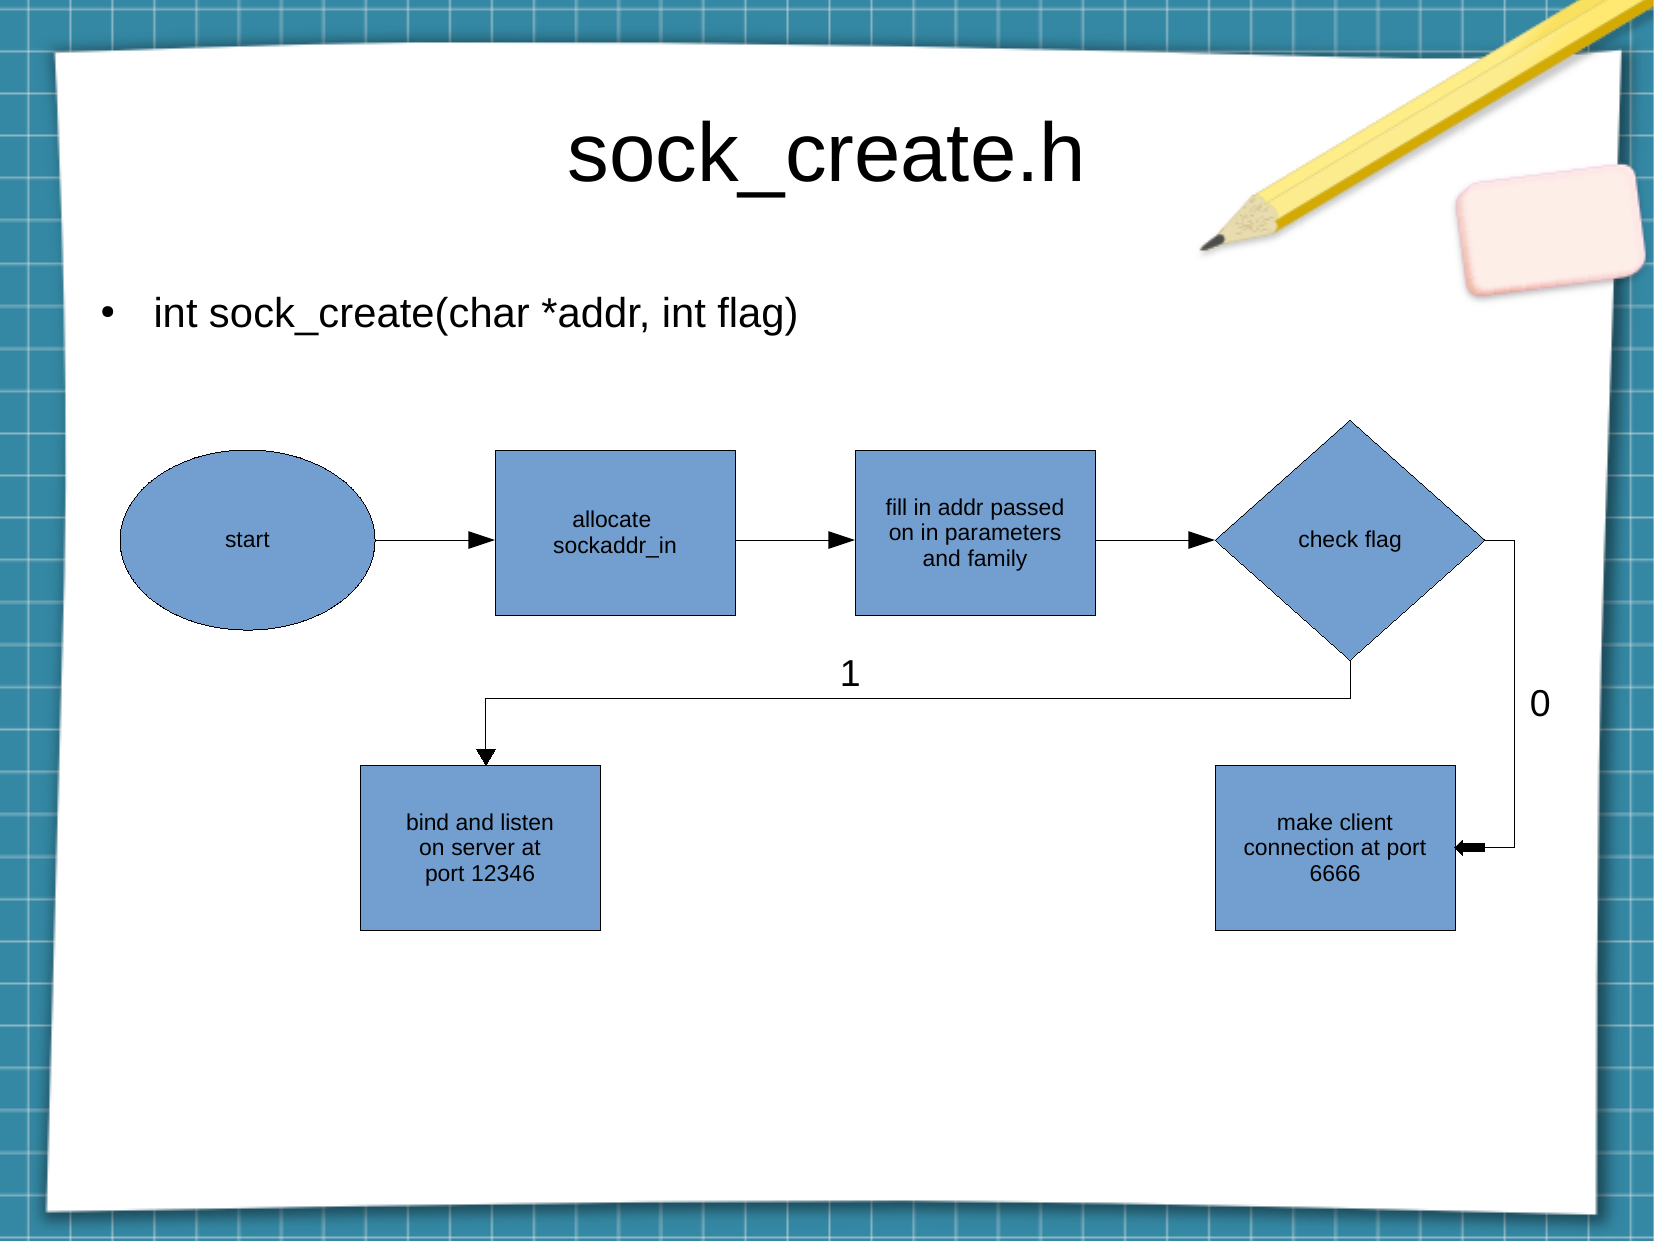

# sock_create.h
int sock_create(char *addr, int flag)
check flag
start
allocate
sockaddr_in
fill in addr passed
on in parameters
and family
1
0
bind and listen
on server at
port 12346
make client
connection at port
6666